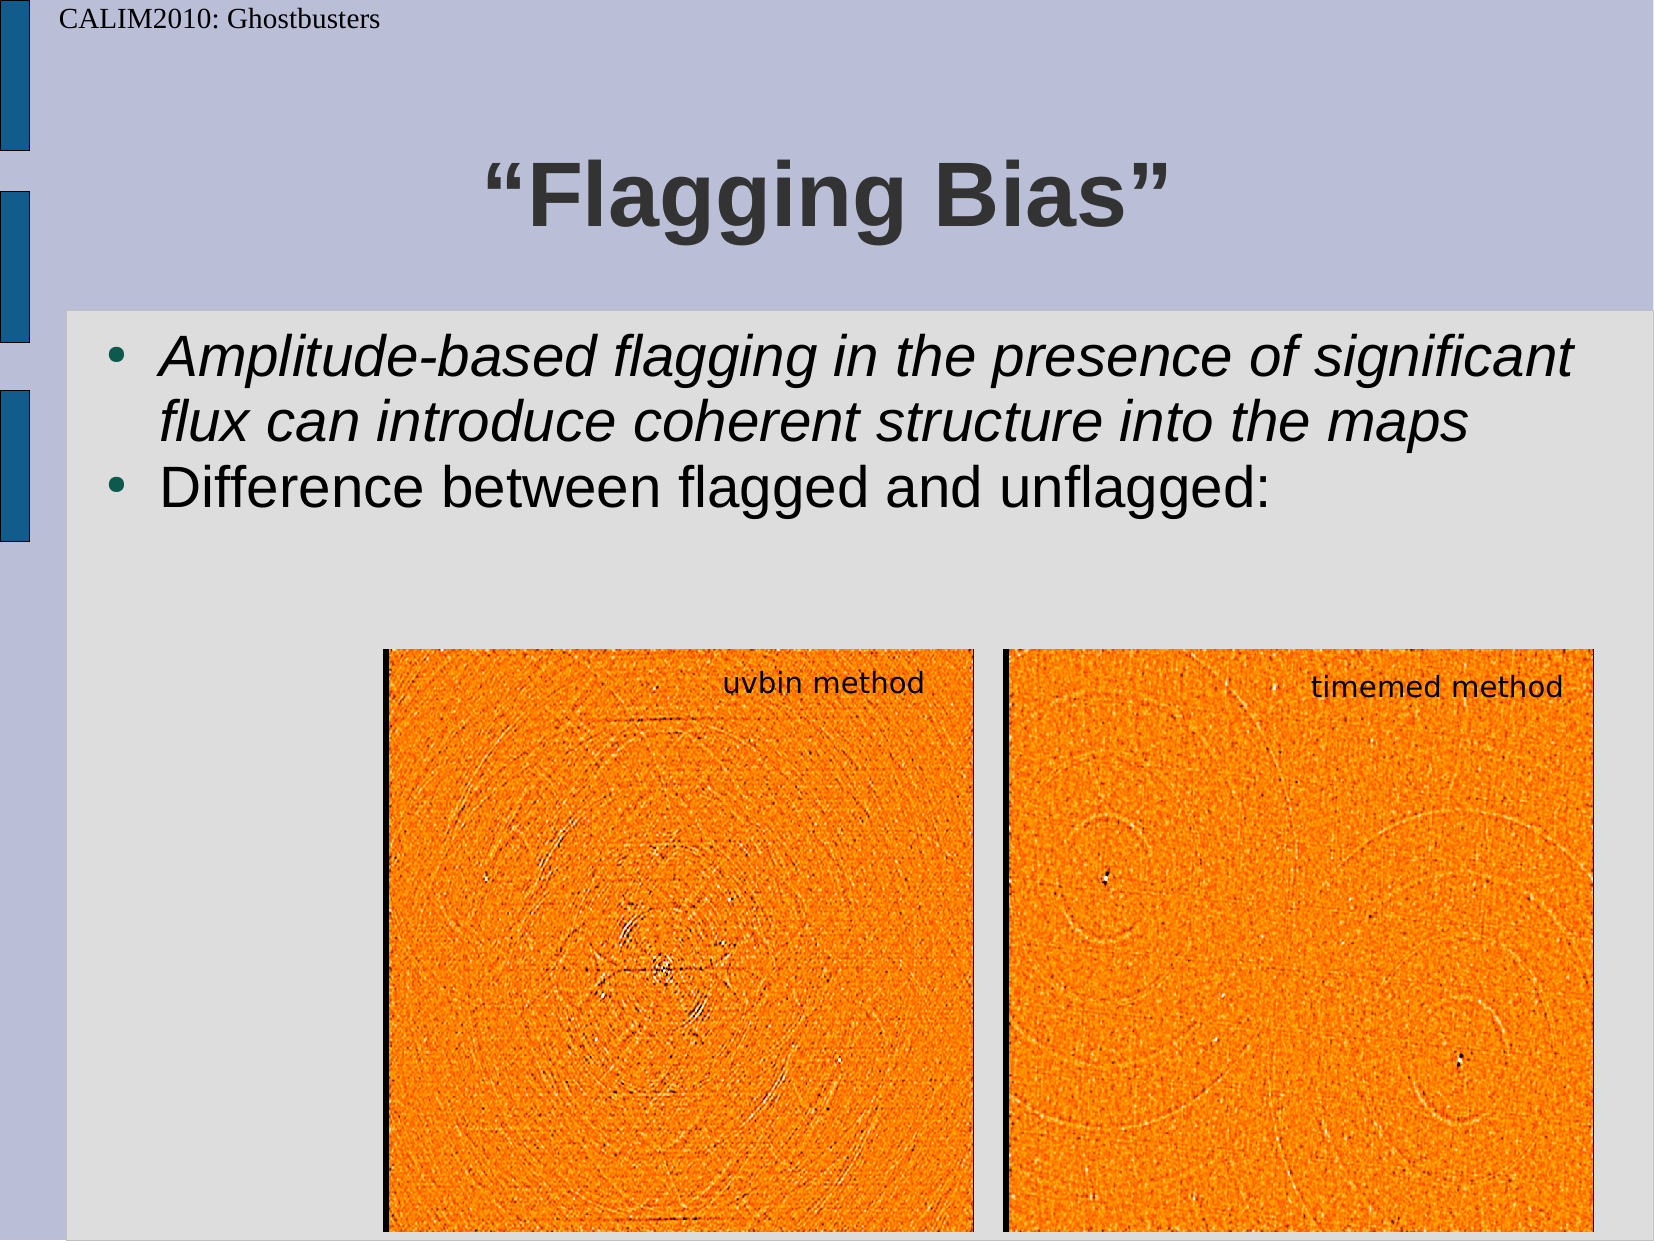

CALIM2010: Ghostbusters
# “Flagging Bias”
Amplitude-based flagging in the presence of significant flux can introduce coherent structure into the maps
Difference between flagged and unflagged:
uvbin method
timemed method